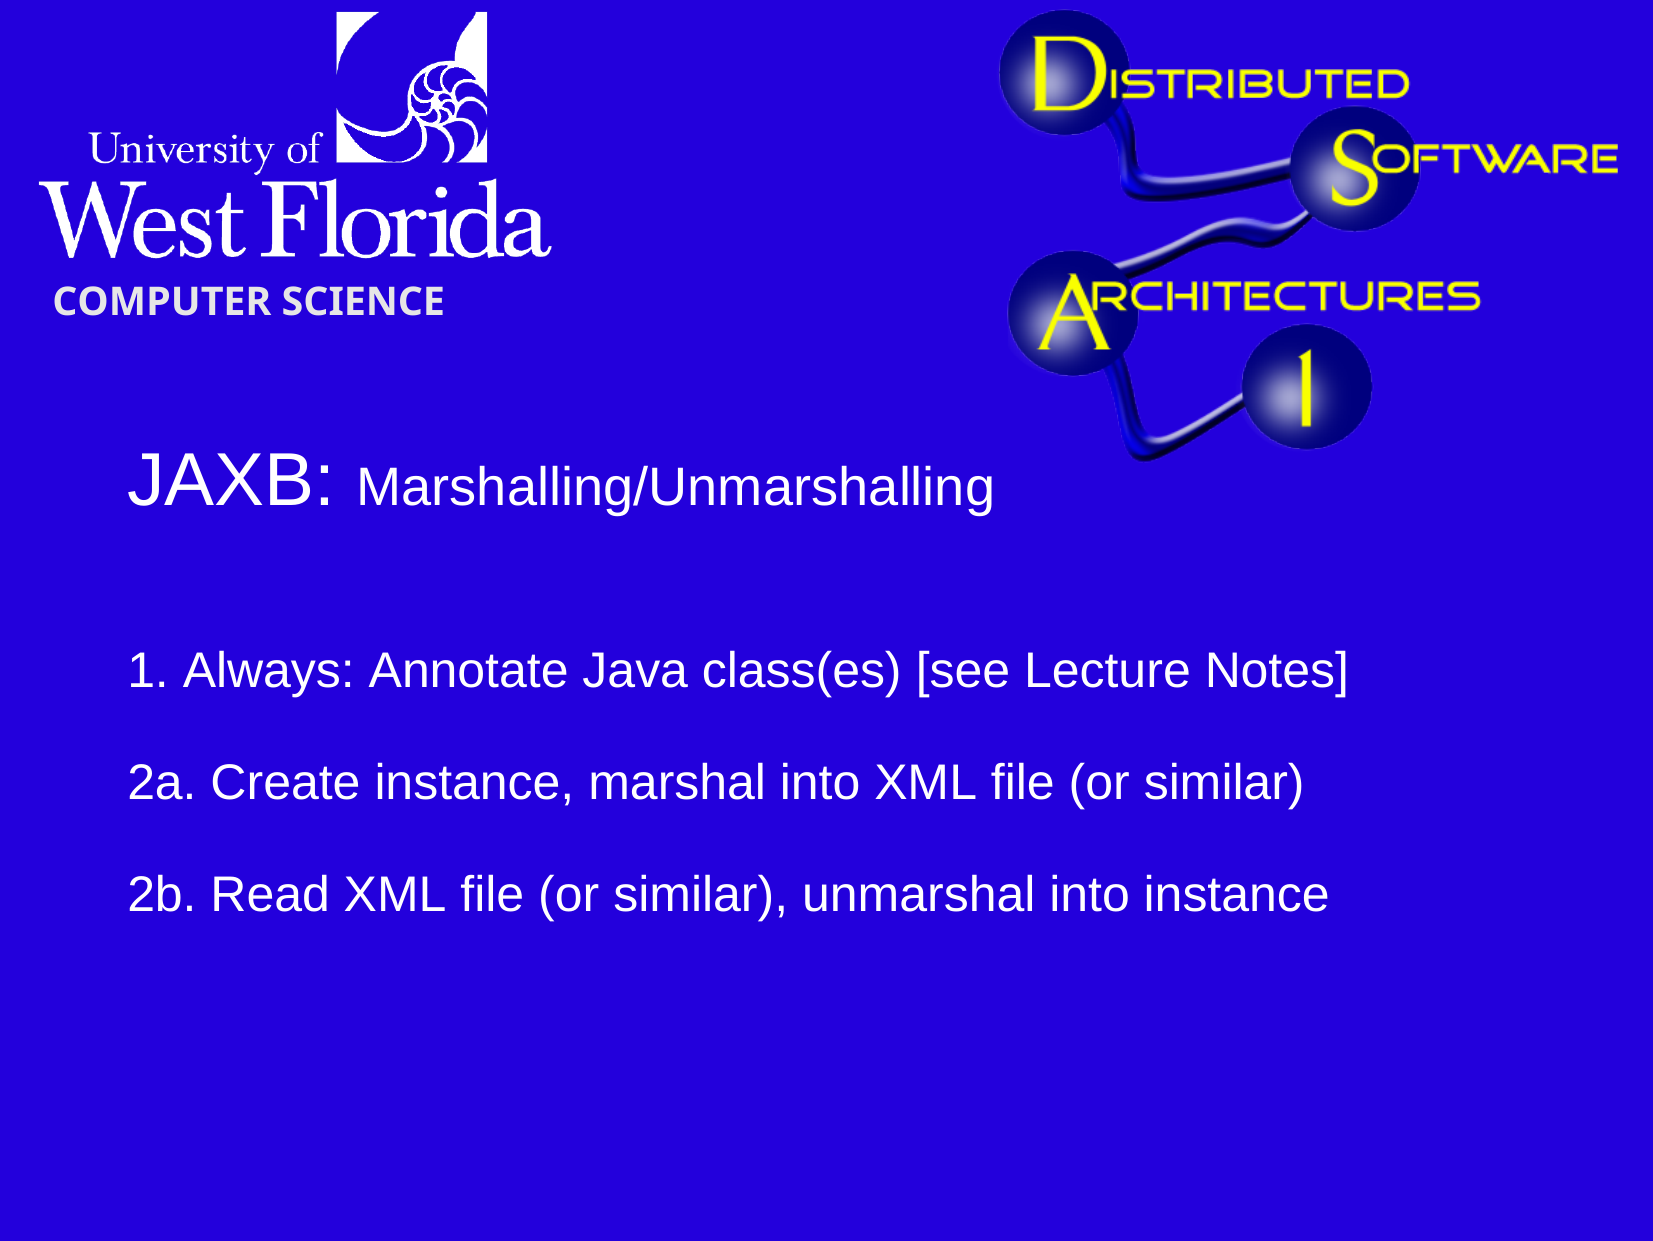

COMPUTER SCIENCE
JAXB: Marshalling/Unmarshalling
1. Always: Annotate Java class(es) [see Lecture Notes]
2a. Create instance, marshal into XML file (or similar)
2b. Read XML file (or similar), unmarshal into instance